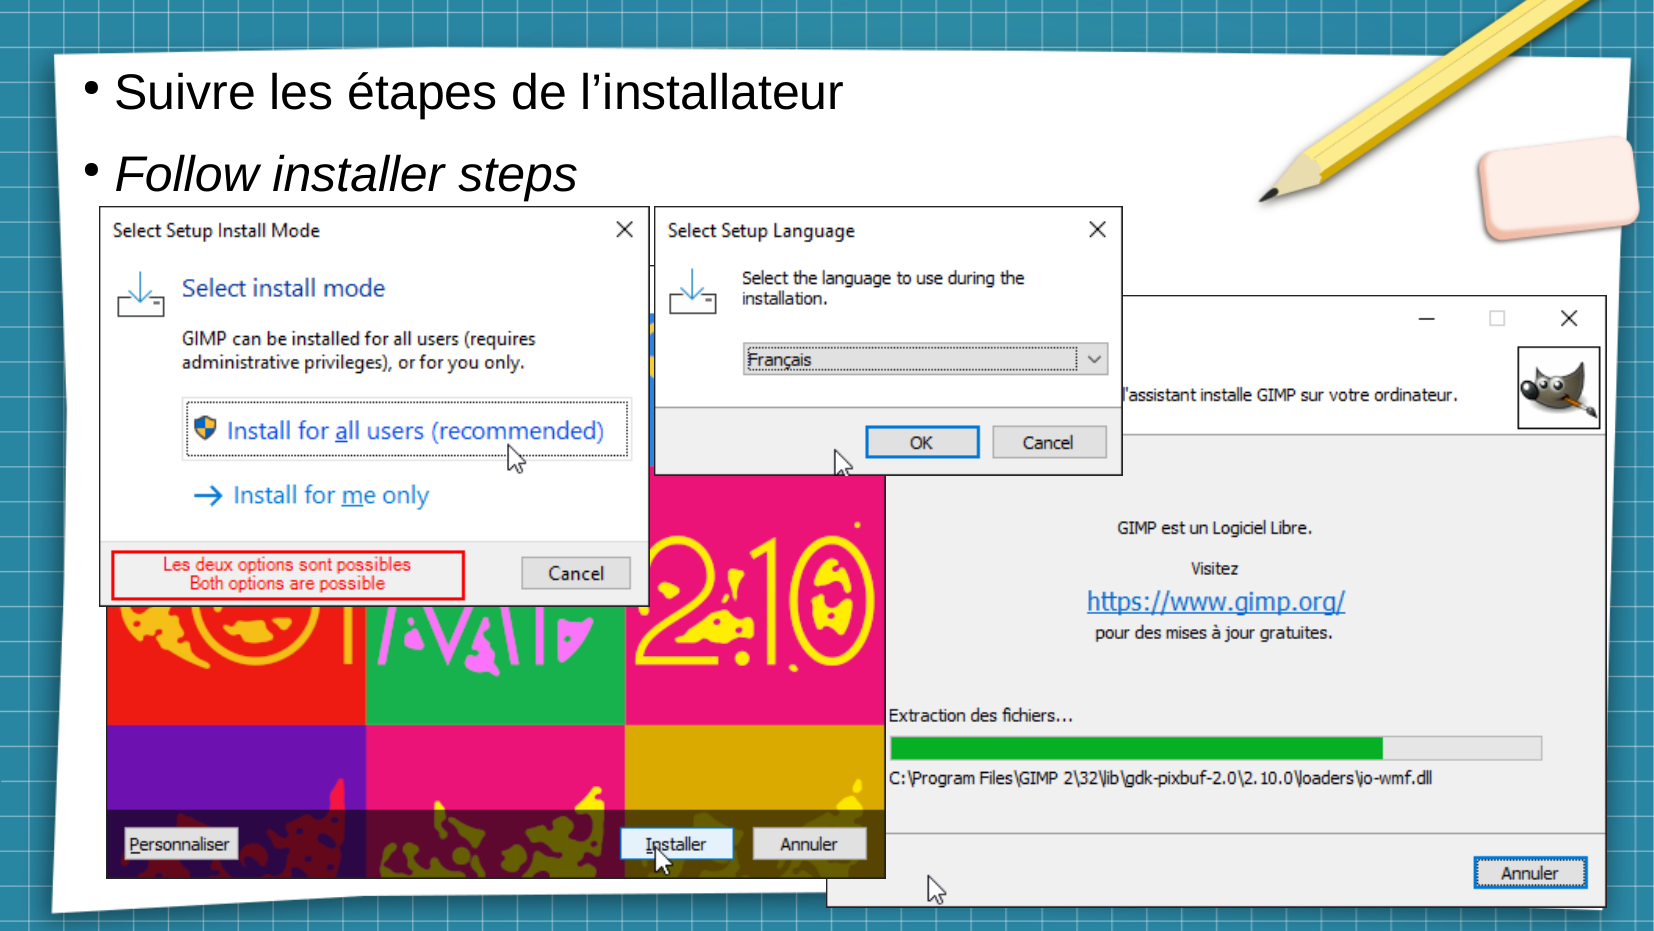

#
 Suivre les étapes de l’installateur
 Follow installer steps